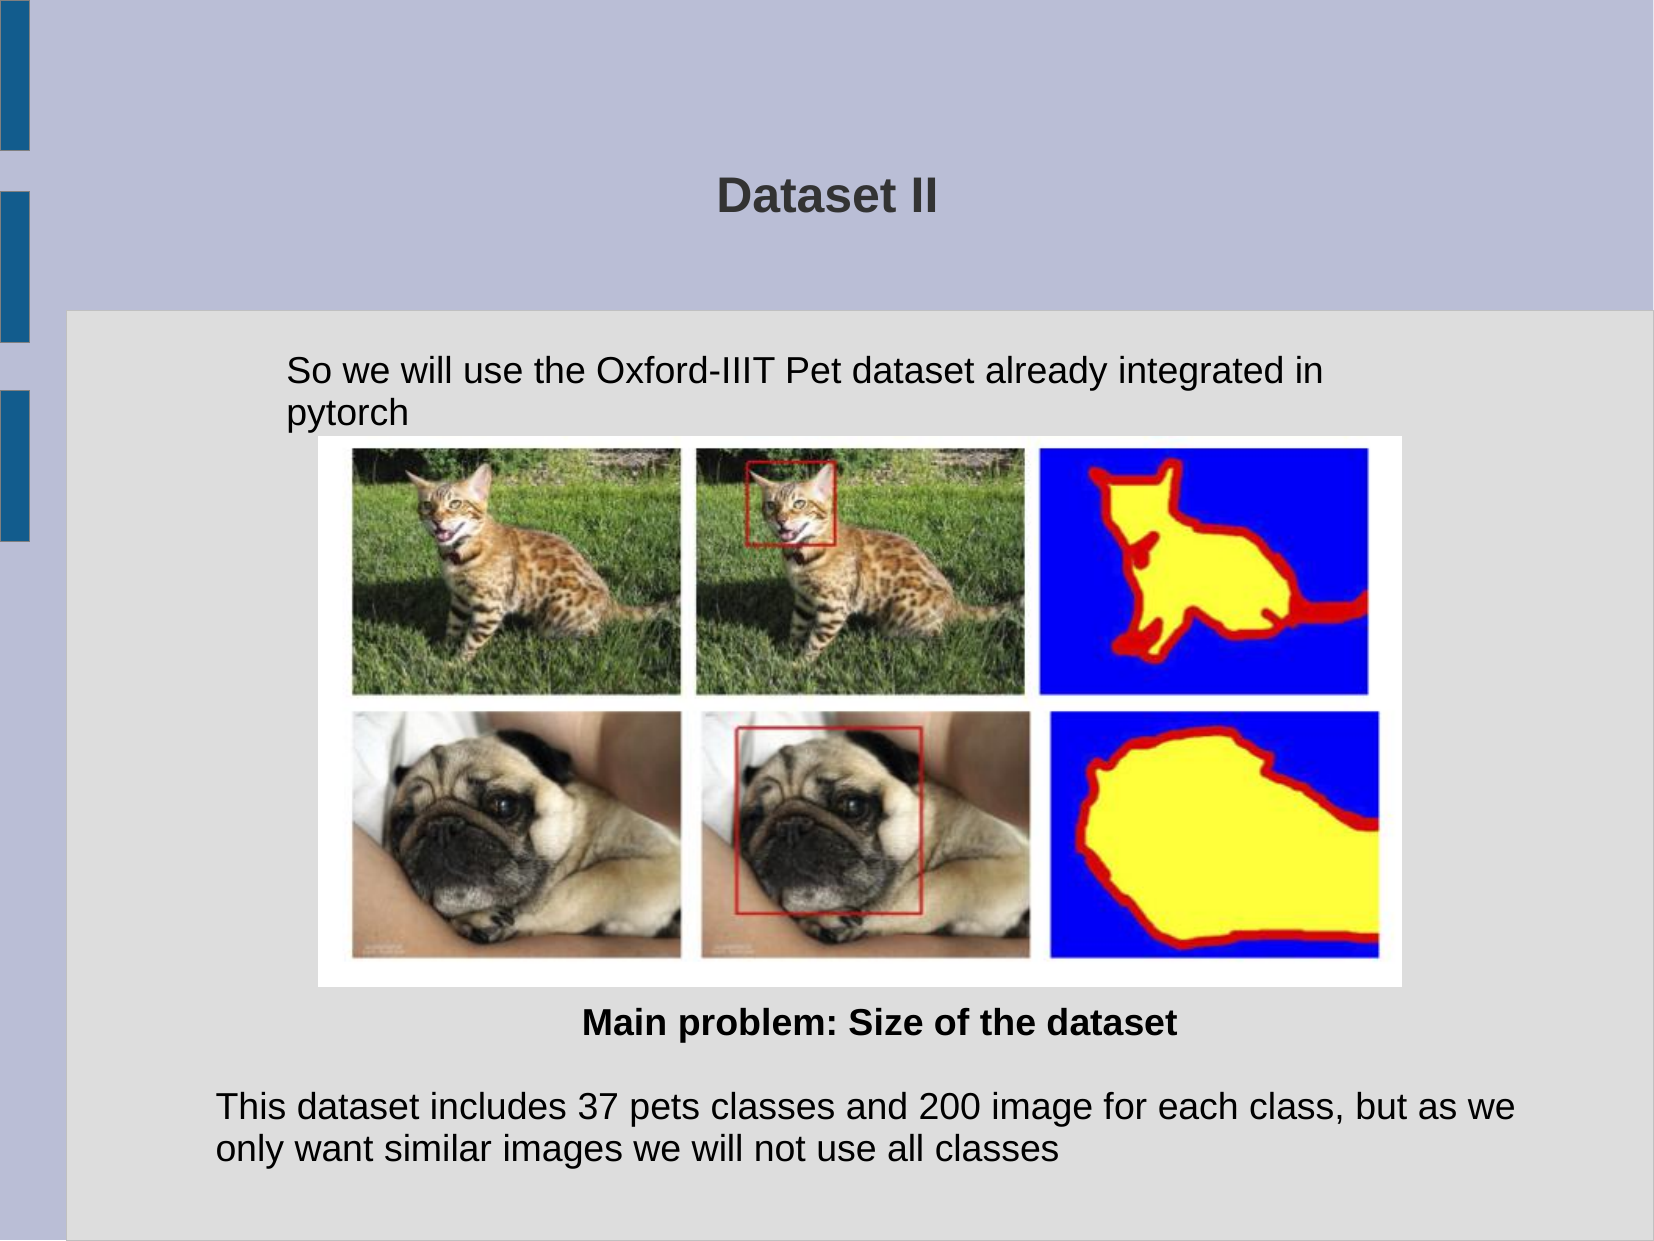

# Dataset II
So we will use the Oxford-IIIT Pet dataset already integrated in pytorch
Main problem: Size of the dataset
This dataset includes 37 pets classes and 200 image for each class, but as we only want similar images we will not use all classes